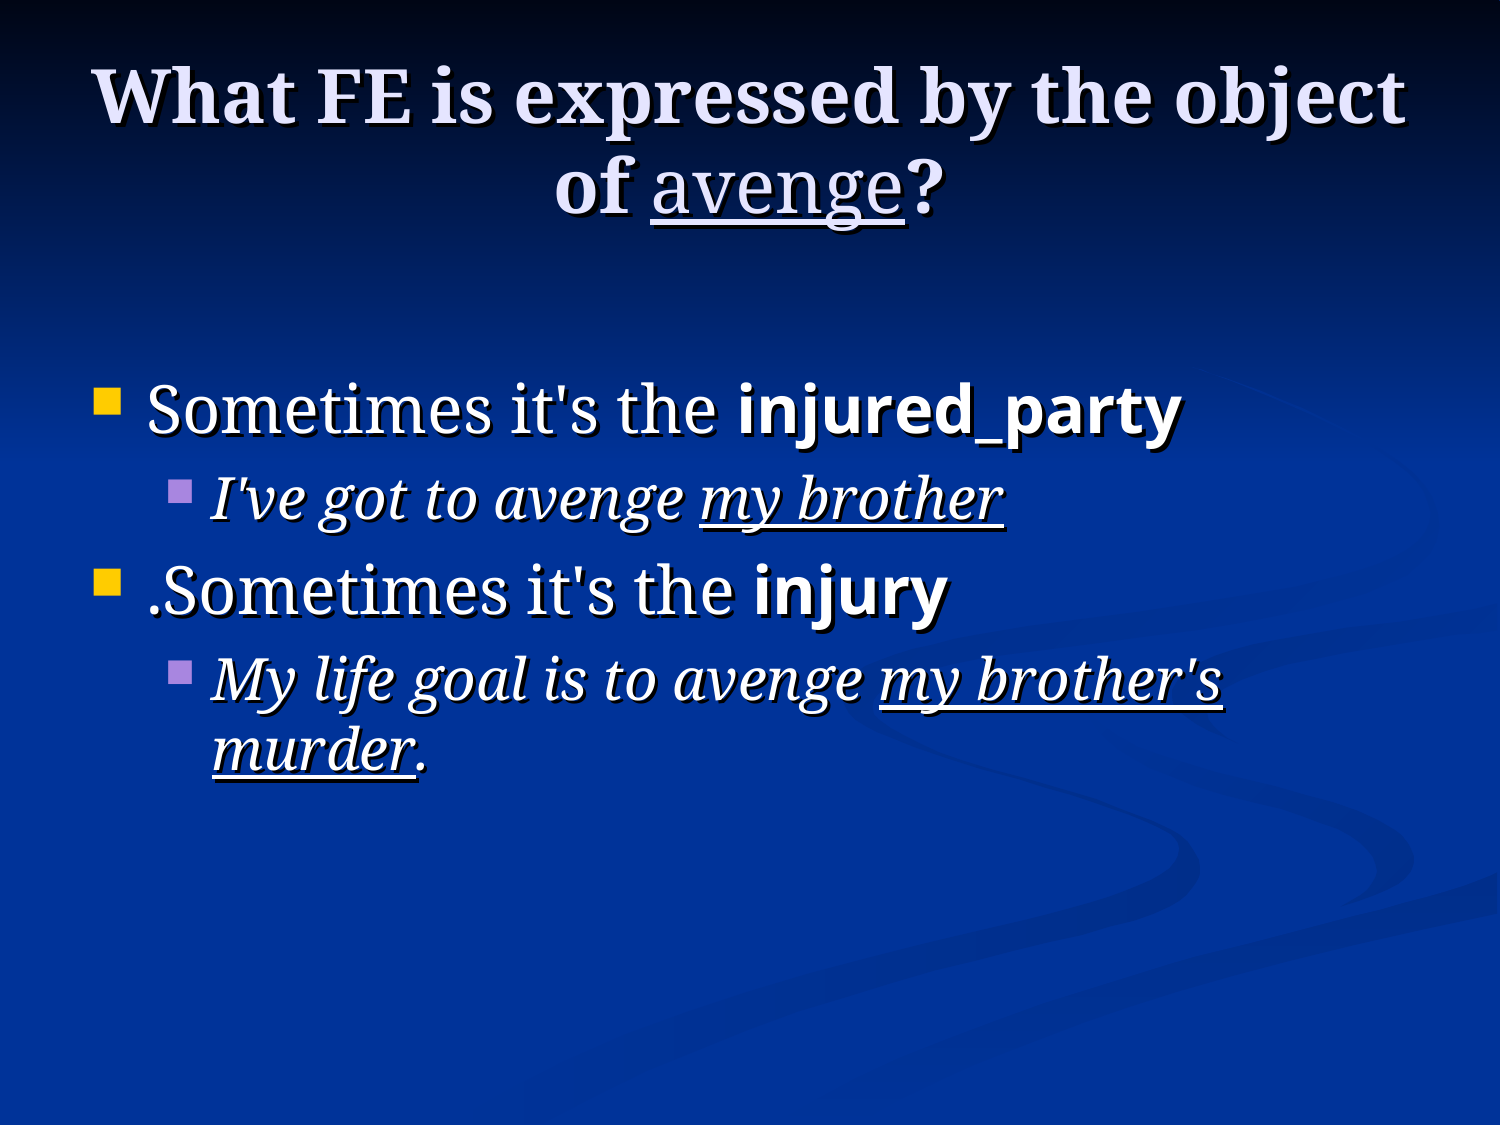

# What FE is expressed by the object of avenge?
Sometimes it's the injured_party
I've got to avenge my brother
.Sometimes it's the injury
My life goal is to avenge my brother's murder.